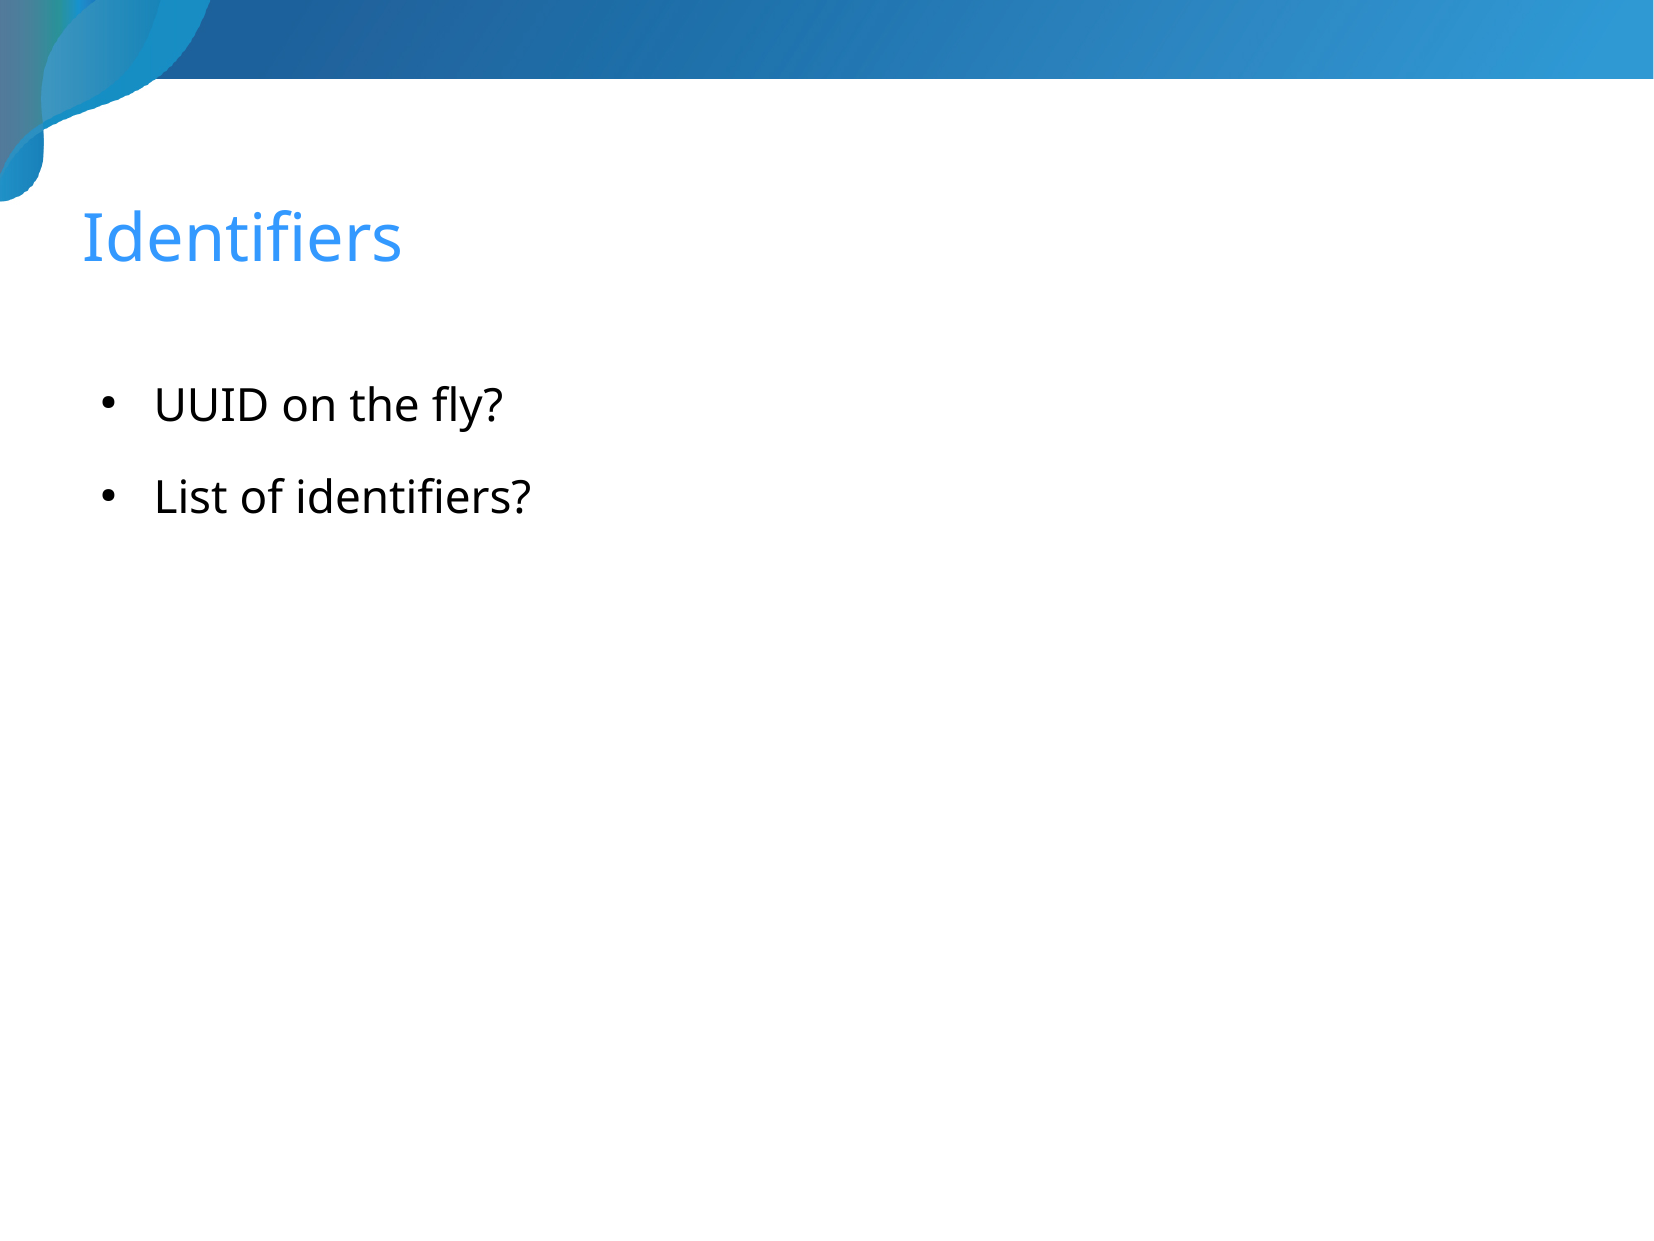

# Identifiers
UUID on the fly?
List of identifiers?